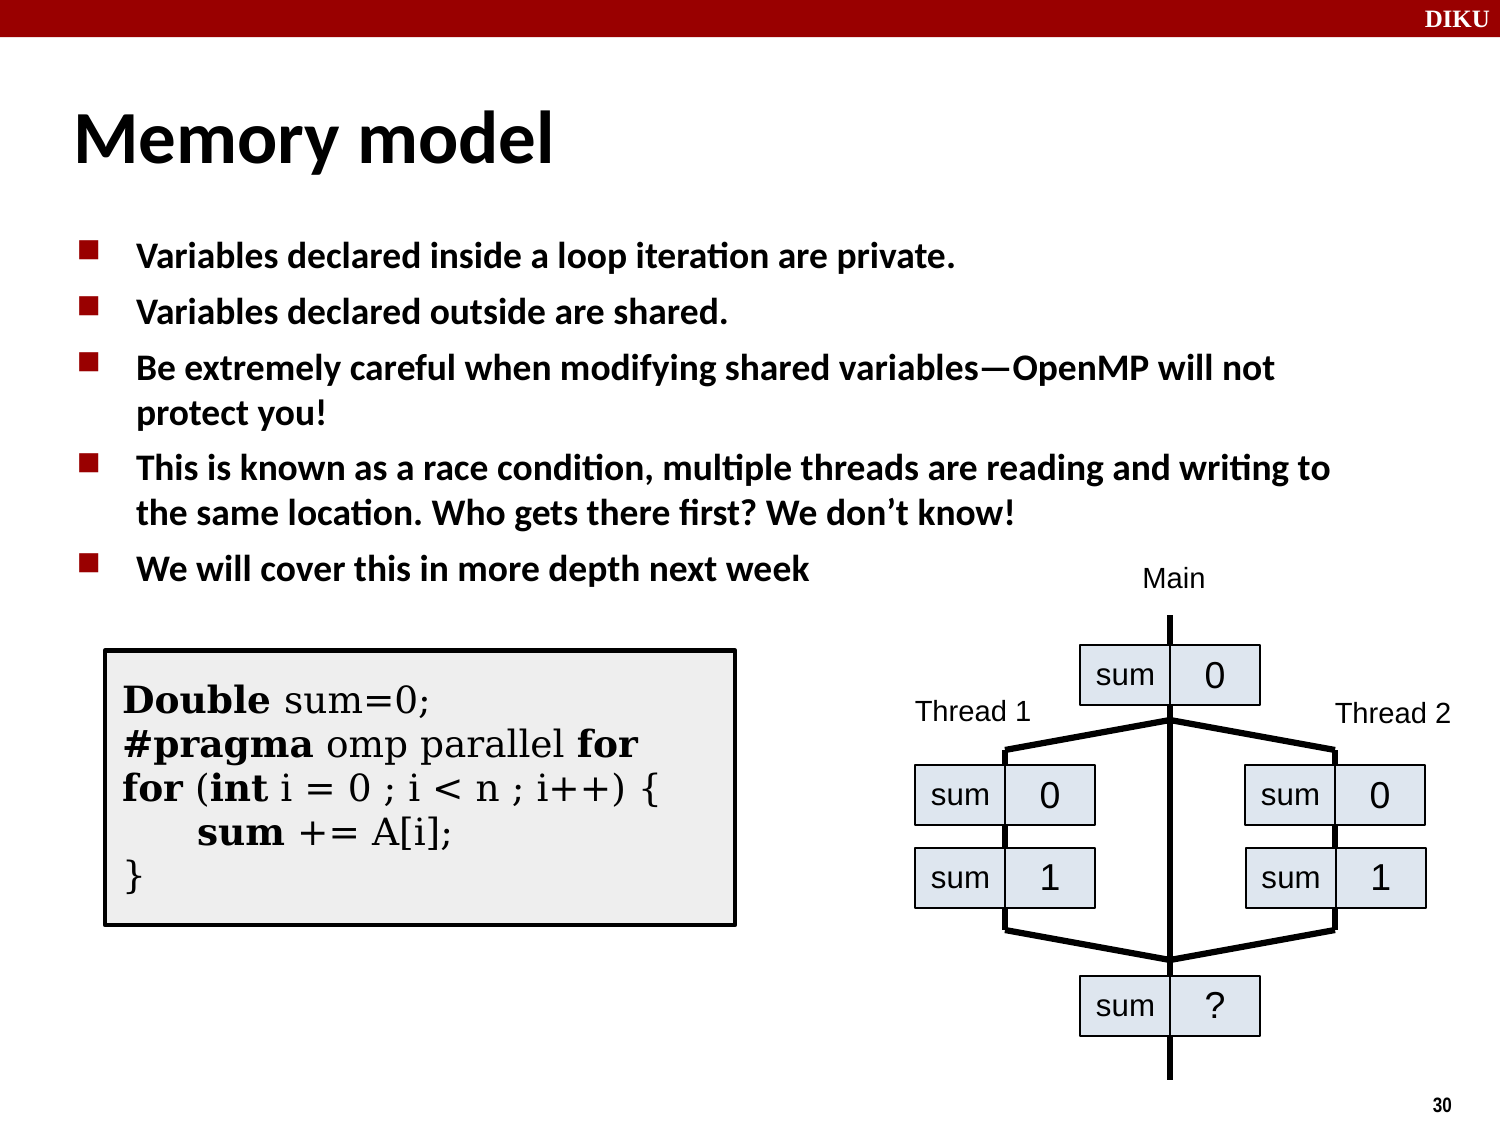

Memory model
Variables declared inside a loop iteration are private.
Variables declared outside are shared.
Be extremely careful when modifying shared variables—OpenMP will not protect you!
This is known as a race condition, multiple threads are reading and writing to the same location. Who gets there first? We don’t know!
We will cover this in more depth next week
Main
sum
0
Double sum=0;
#pragma omp parallel for
for (int i = 0 ; i < n ; i++) {
	sum += A[i];
}
Thread 1
Thread 2
sum
0
sum
0
sum
1
sum
1
sum
?